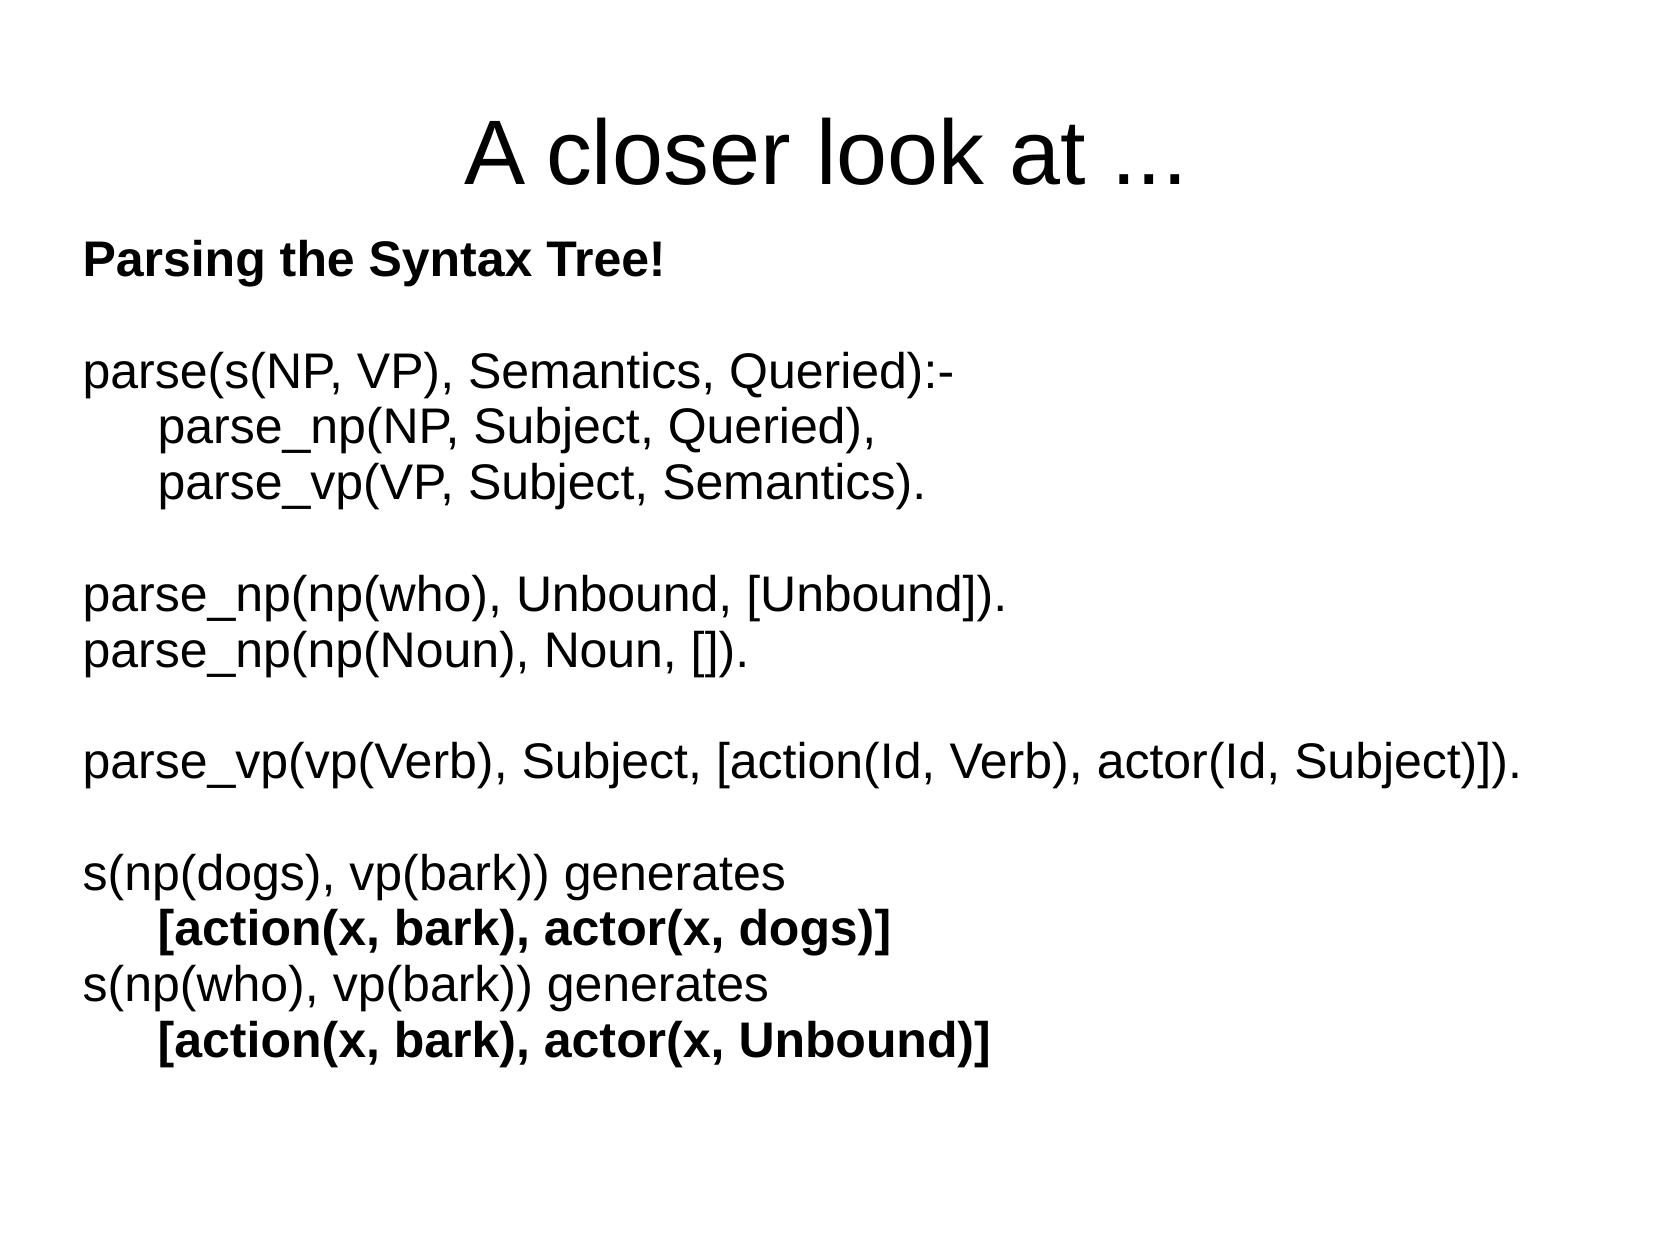

# A closer look at ...
Parsing the Syntax Tree!
parse(s(NP, VP), Semantics, Queried):-
	parse_np(NP, Subject, Queried),
	parse_vp(VP, Subject, Semantics).
parse_np(np(who), Unbound, [Unbound]).
parse_np(np(Noun), Noun, []).
parse_vp(vp(Verb), Subject, [action(Id, Verb), actor(Id, Subject)]).
s(np(dogs), vp(bark)) generates
	[action(x, bark), actor(x, dogs)]
s(np(who), vp(bark)) generates
	[action(x, bark), actor(x, Unbound)]